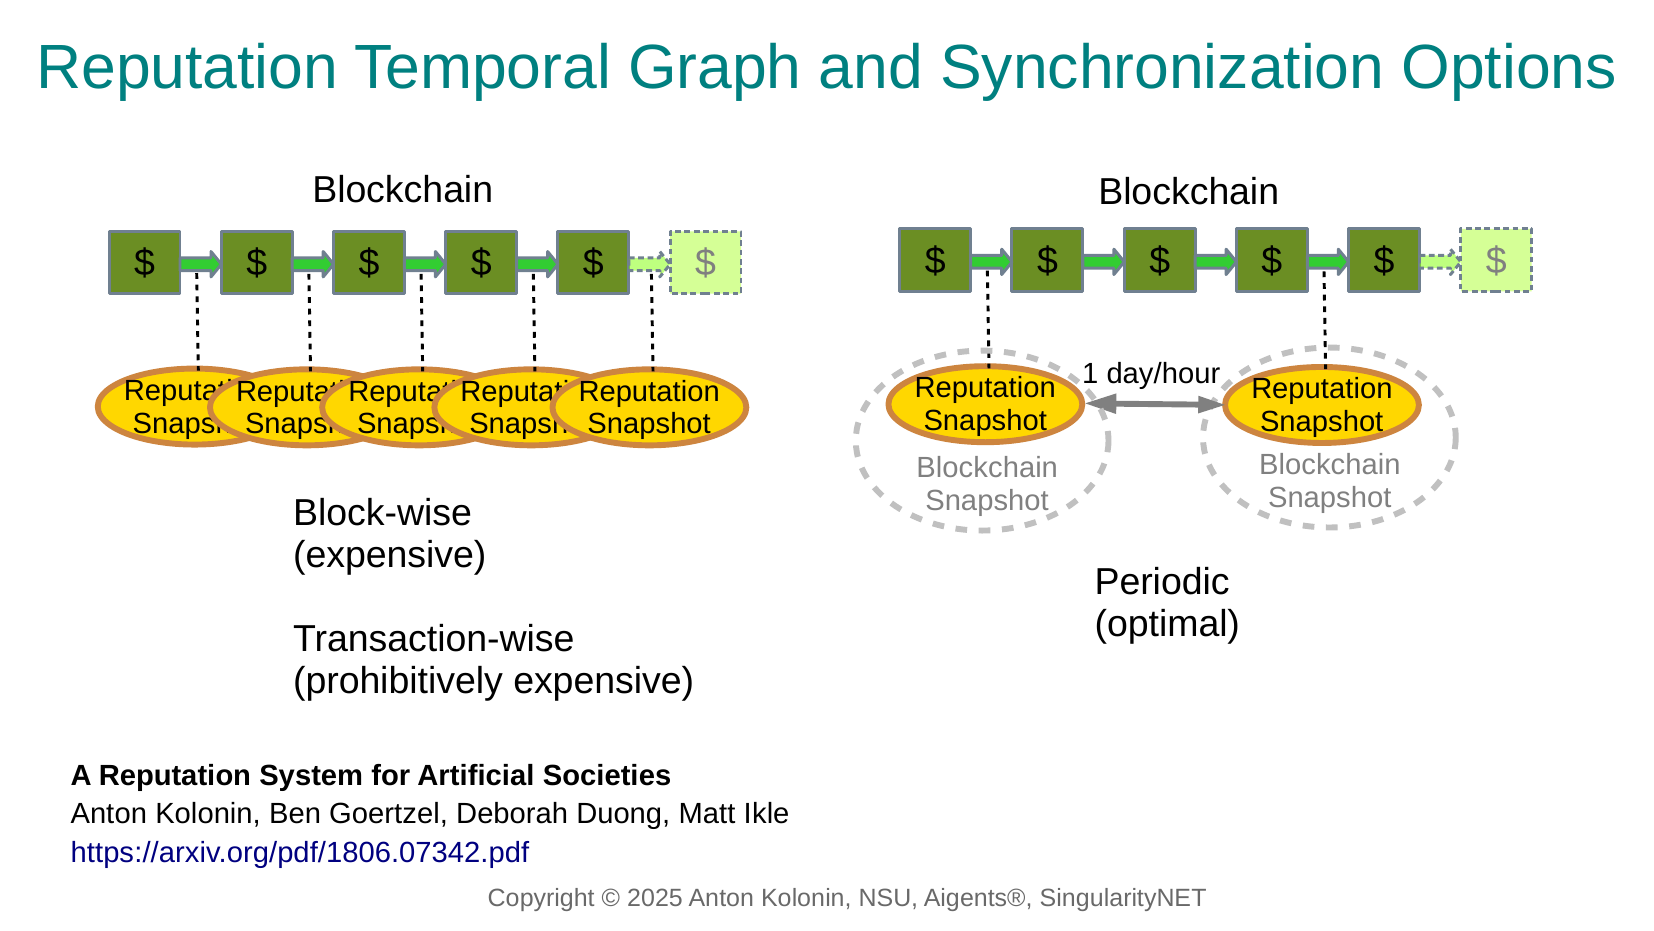

Reputation Temporal Graph and Synchronization Options
Blockchain
Blockchain
$
$
$
$
$
$
$
$
$
$
$
$
1 day/hour
Reputation
Snapshot
Reputation
Snapshot
Reputation
Snapshot
Reputation
Snapshot
Reputation
Snapshot
Reputation
Snapshot
Reputation
Snapshot
Blockchain
Snapshot
Blockchain
Snapshot
Block-wise
(expensive)
Transaction-wise
(prohibitively expensive)
Periodic
(optimal)
A Reputation System for Artificial Societies
Anton Kolonin, Ben Goertzel, Deborah Duong, Matt Ikle
https://arxiv.org/pdf/1806.07342.pdf
Copyright © 2025 Anton Kolonin, NSU, Aigents®, SingularityNET